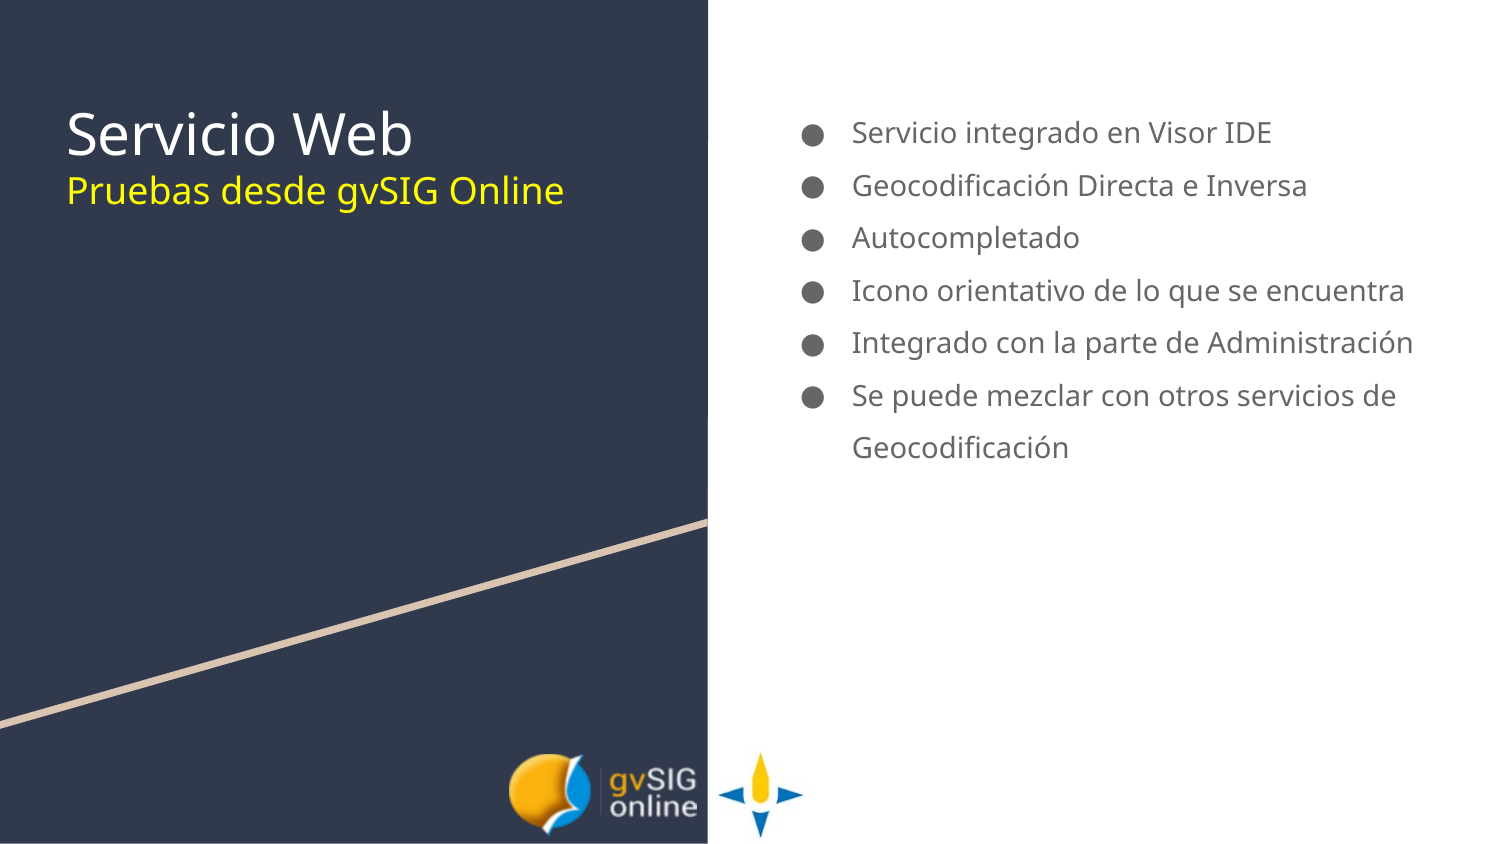

Servicio Web
Pruebas desde gvSIG Online
# Servicio integrado en Visor IDE
Geocodificación Directa e Inversa
Autocompletado
Icono orientativo de lo que se encuentra
Integrado con la parte de Administración
Se puede mezclar con otros servicios de Geocodificación